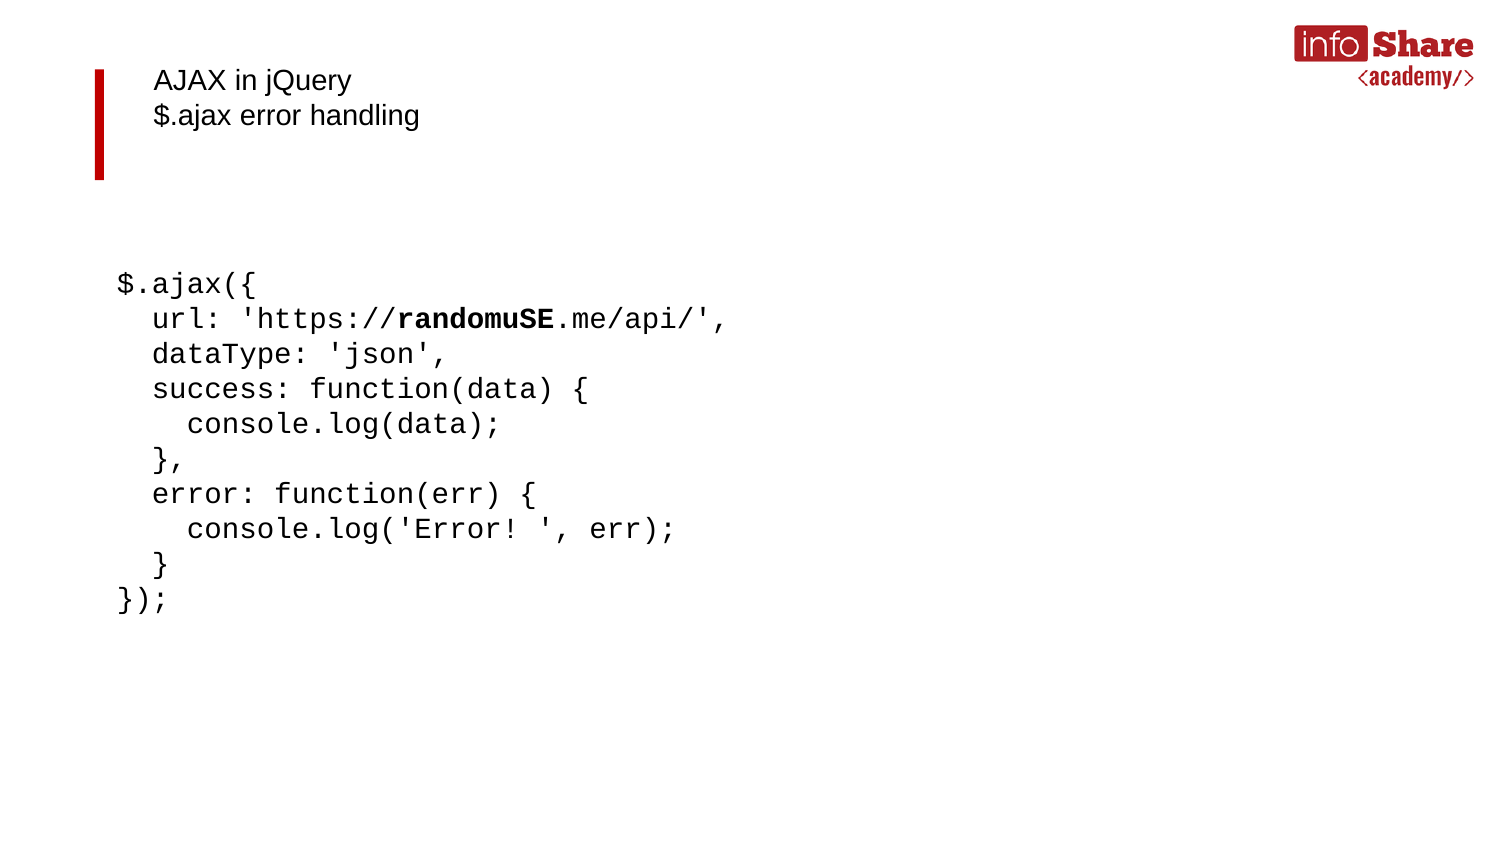

# AJAX in jQuery $.ajax error handling
$.ajax({
 url: 'https://randomuSE.me/api/',
 dataType: 'json',
 success: function(data) {
 console.log(data);
 },
 error: function(err) {
 console.log('Error! ', err);
 }
});